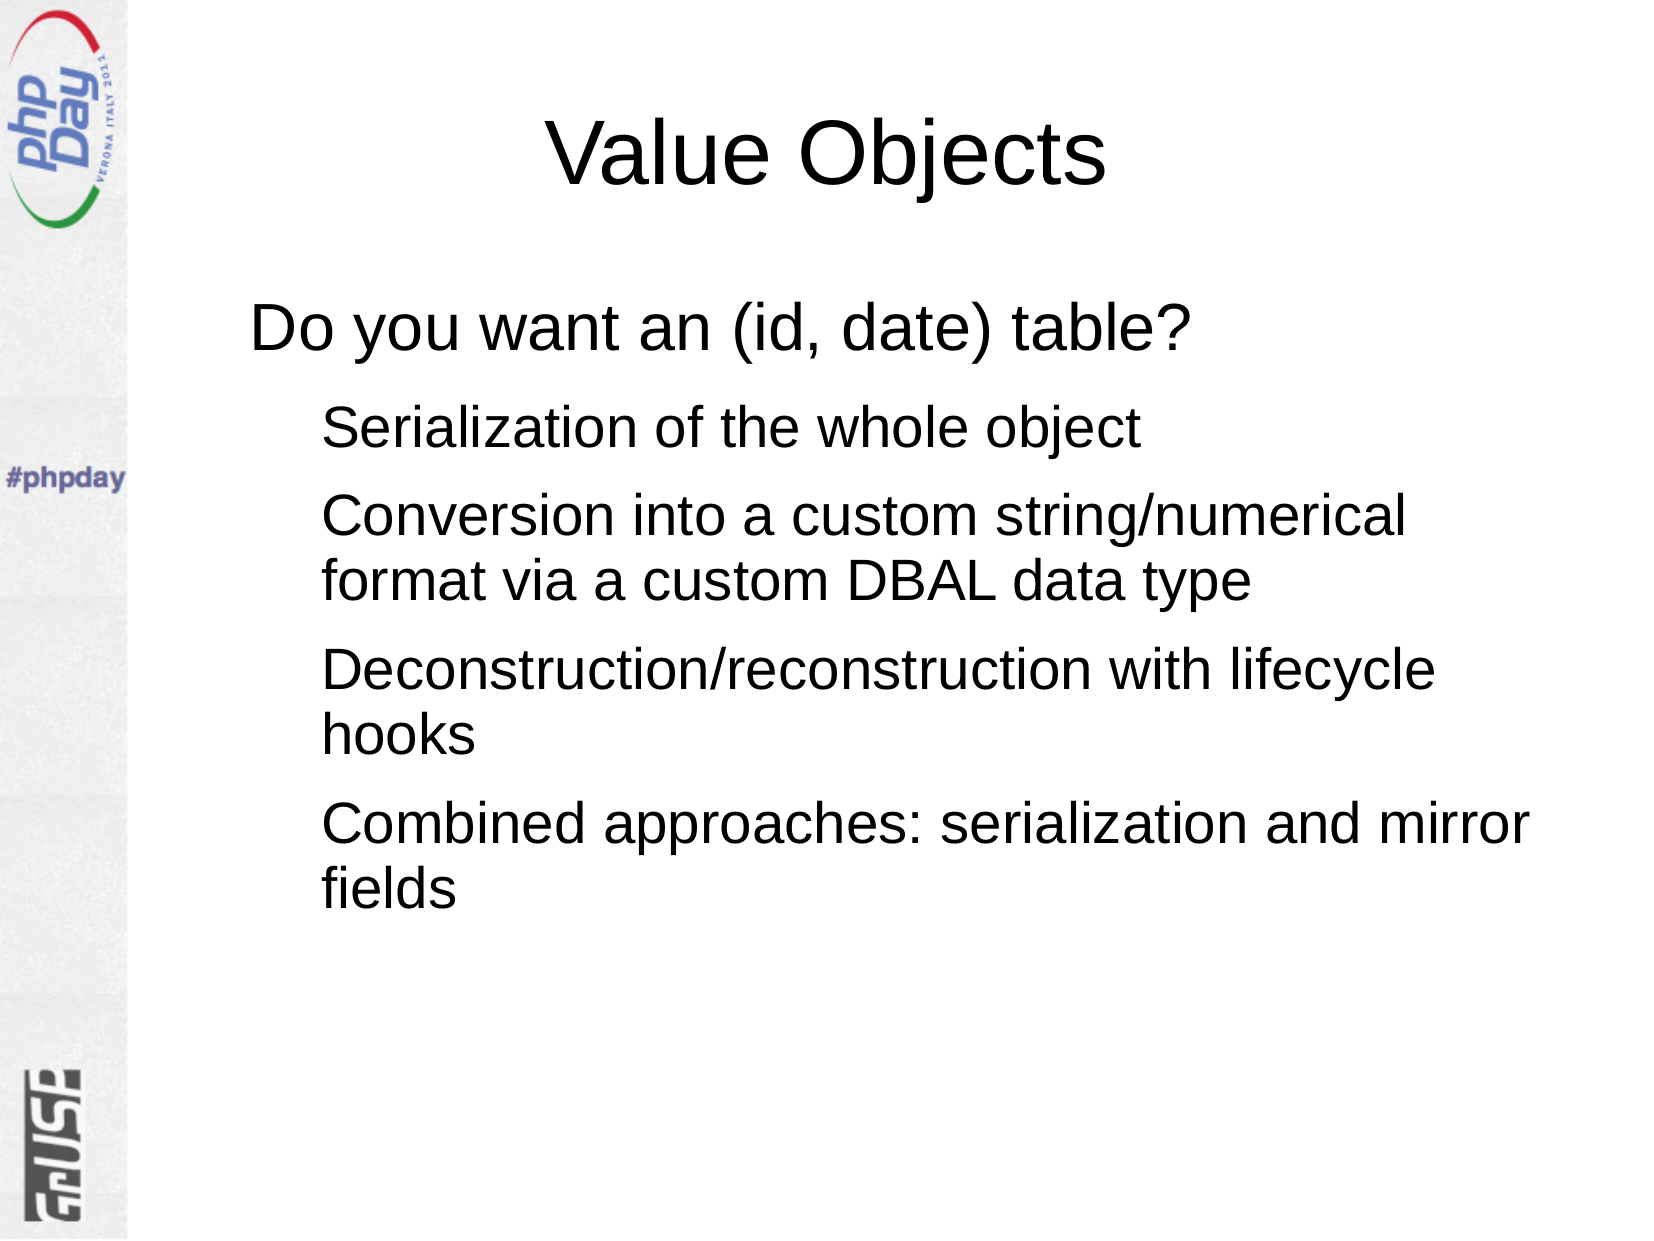

# Value Objects
Do you want an (id, date) table?
Serialization of the whole object
Conversion into a custom string/numerical format via a custom DBAL data type
Deconstruction/reconstruction with lifecycle hooks
Combined approaches: serialization and mirror fields